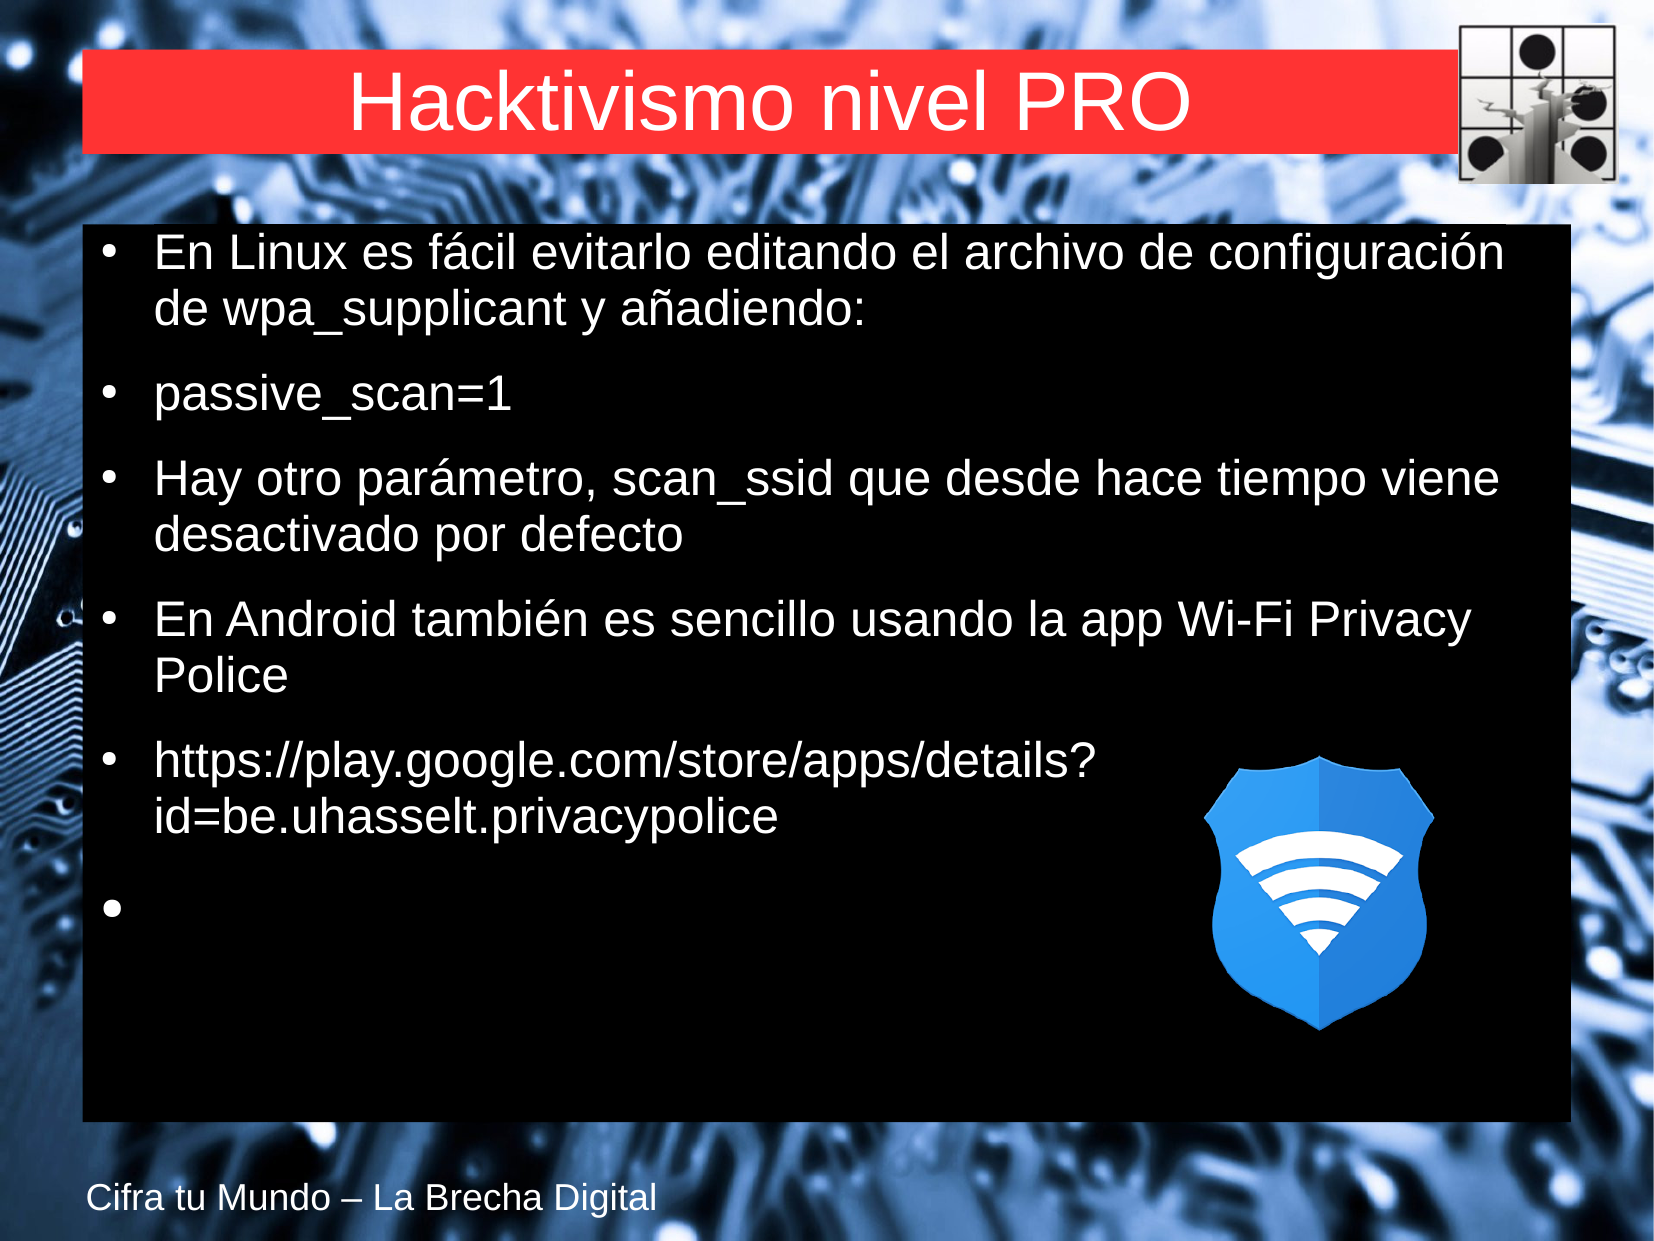

Tráfico de datos seguro con Tor y/o VPN
Hacktivismo nivel PRO
# En Linux es fácil evitarlo editando el archivo de configuración de wpa_supplicant y añadiendo:
passive_scan=1
Hay otro parámetro, scan_ssid que desde hace tiempo viene desactivado por defecto
En Android también es sencillo usando la app Wi-Fi Privacy Police
https://play.google.com/store/apps/details?id=be.uhasselt.privacypolice
Cifra tu Mundo – La Brecha Digital